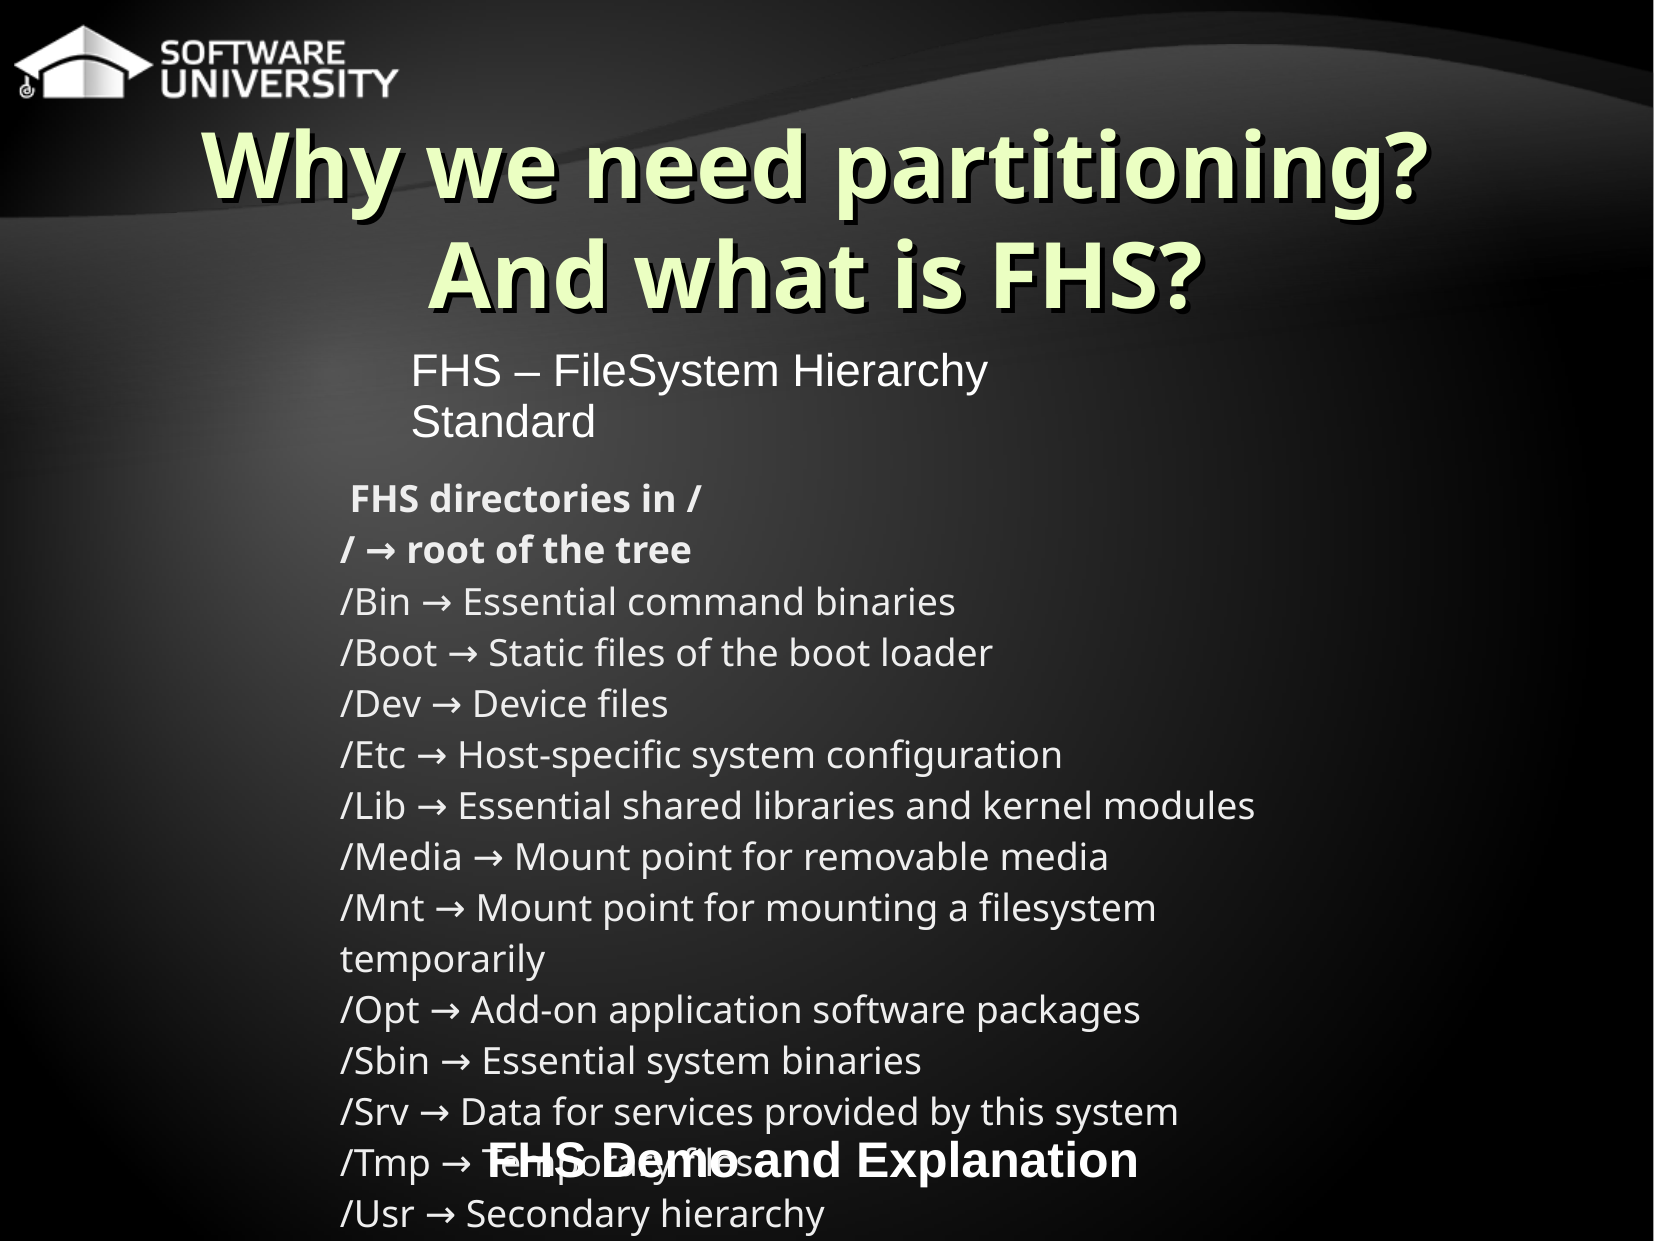

# Why we need partitioning? And what is FHS?
FHS – FileSystem Hierarchy Standard
 FHS directories in /
/ → root of the tree
/Bin → Essential command binaries
/Boot → Static files of the boot loader
/Dev → Device files
/Etc → Host-specific system configuration
/Lib → Essential shared libraries and kernel modules
/Media → Mount point for removable media
/Mnt → Mount point for mounting a filesystem temporarily
/Opt → Add-on application software packages
/Sbin → Essential system binaries
/Srv → Data for services provided by this system
/Tmp → Temporary files
/Usr → Secondary hierarchy
/Var → Variable data
FHS Demo and Explanation